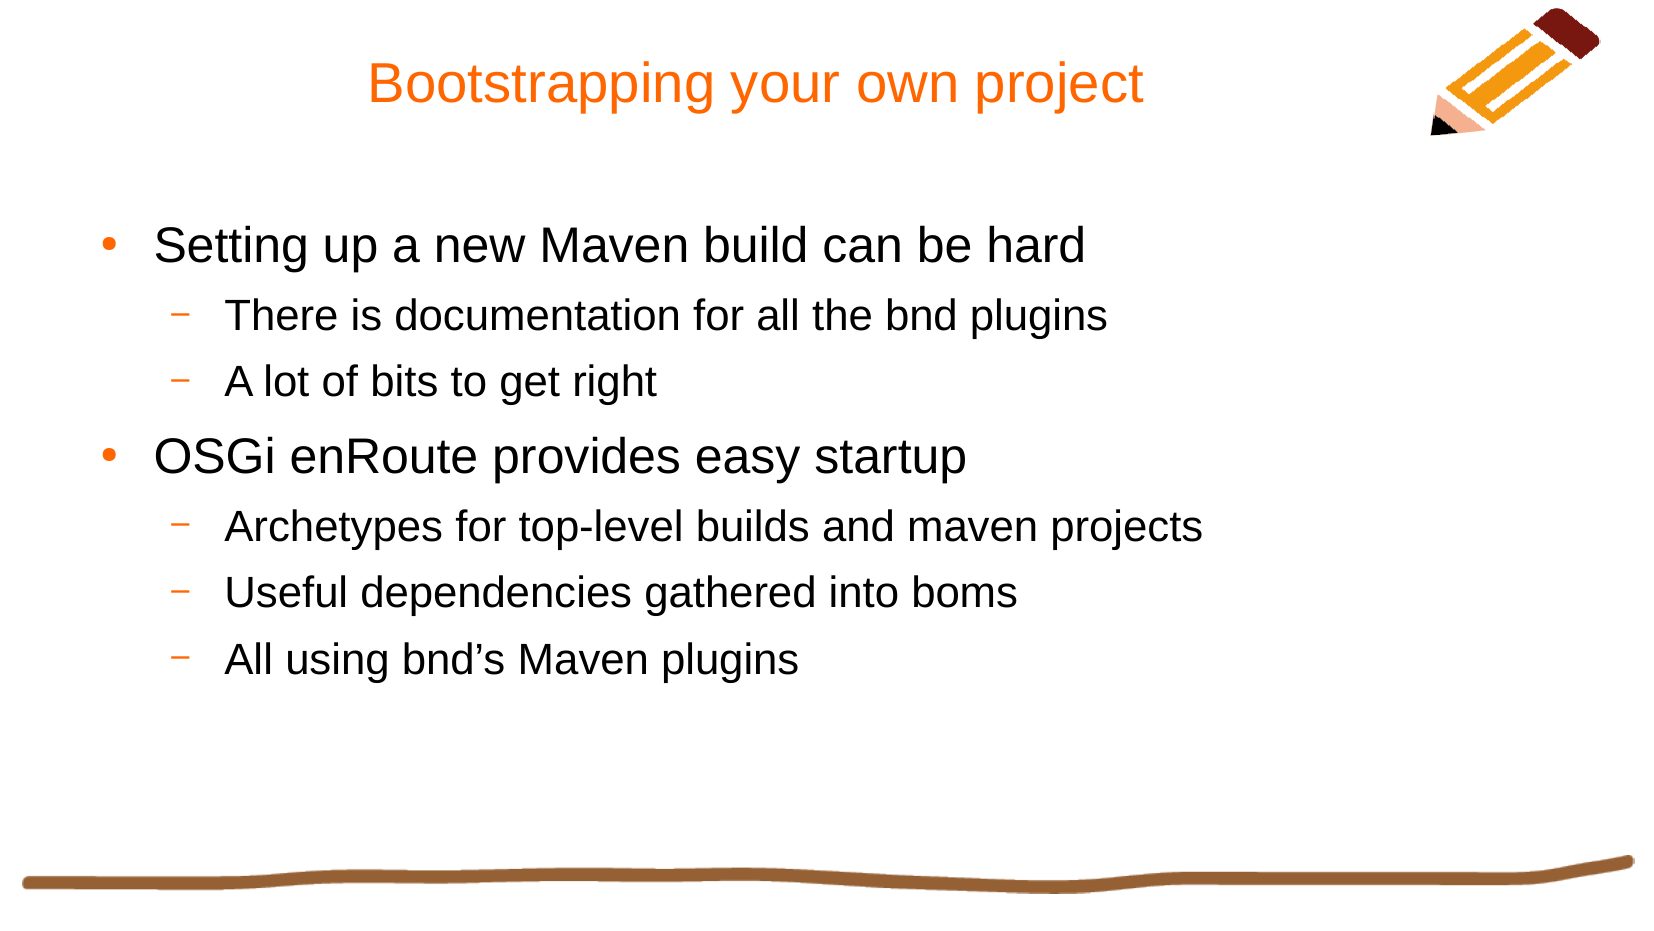

# Bootstrapping your own project
Setting up a new Maven build can be hard
There is documentation for all the bnd plugins
A lot of bits to get right
OSGi enRoute provides easy startup
Archetypes for top-level builds and maven projects
Useful dependencies gathered into boms
All using bnd’s Maven plugins